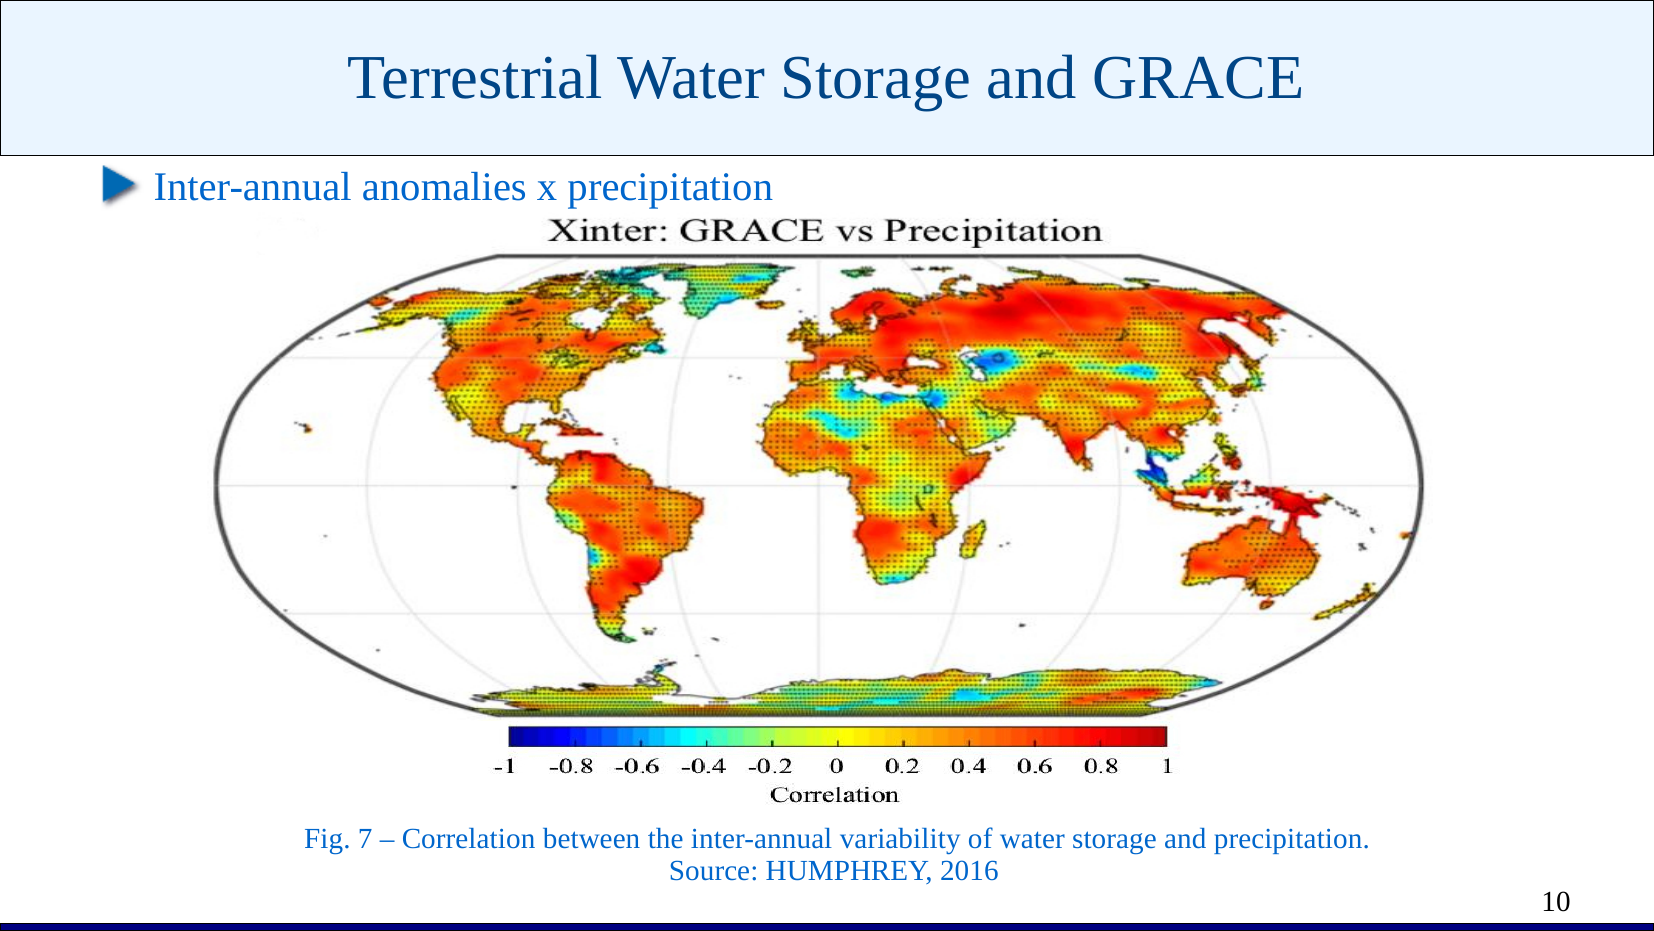

# Terrestrial Water Storage and GRACE
Inter-annual anomalies x precipitation
Fig. 7 – Correlation between the inter-annual variability of water storage and precipitation.
Source: HUMPHREY, 2016
10